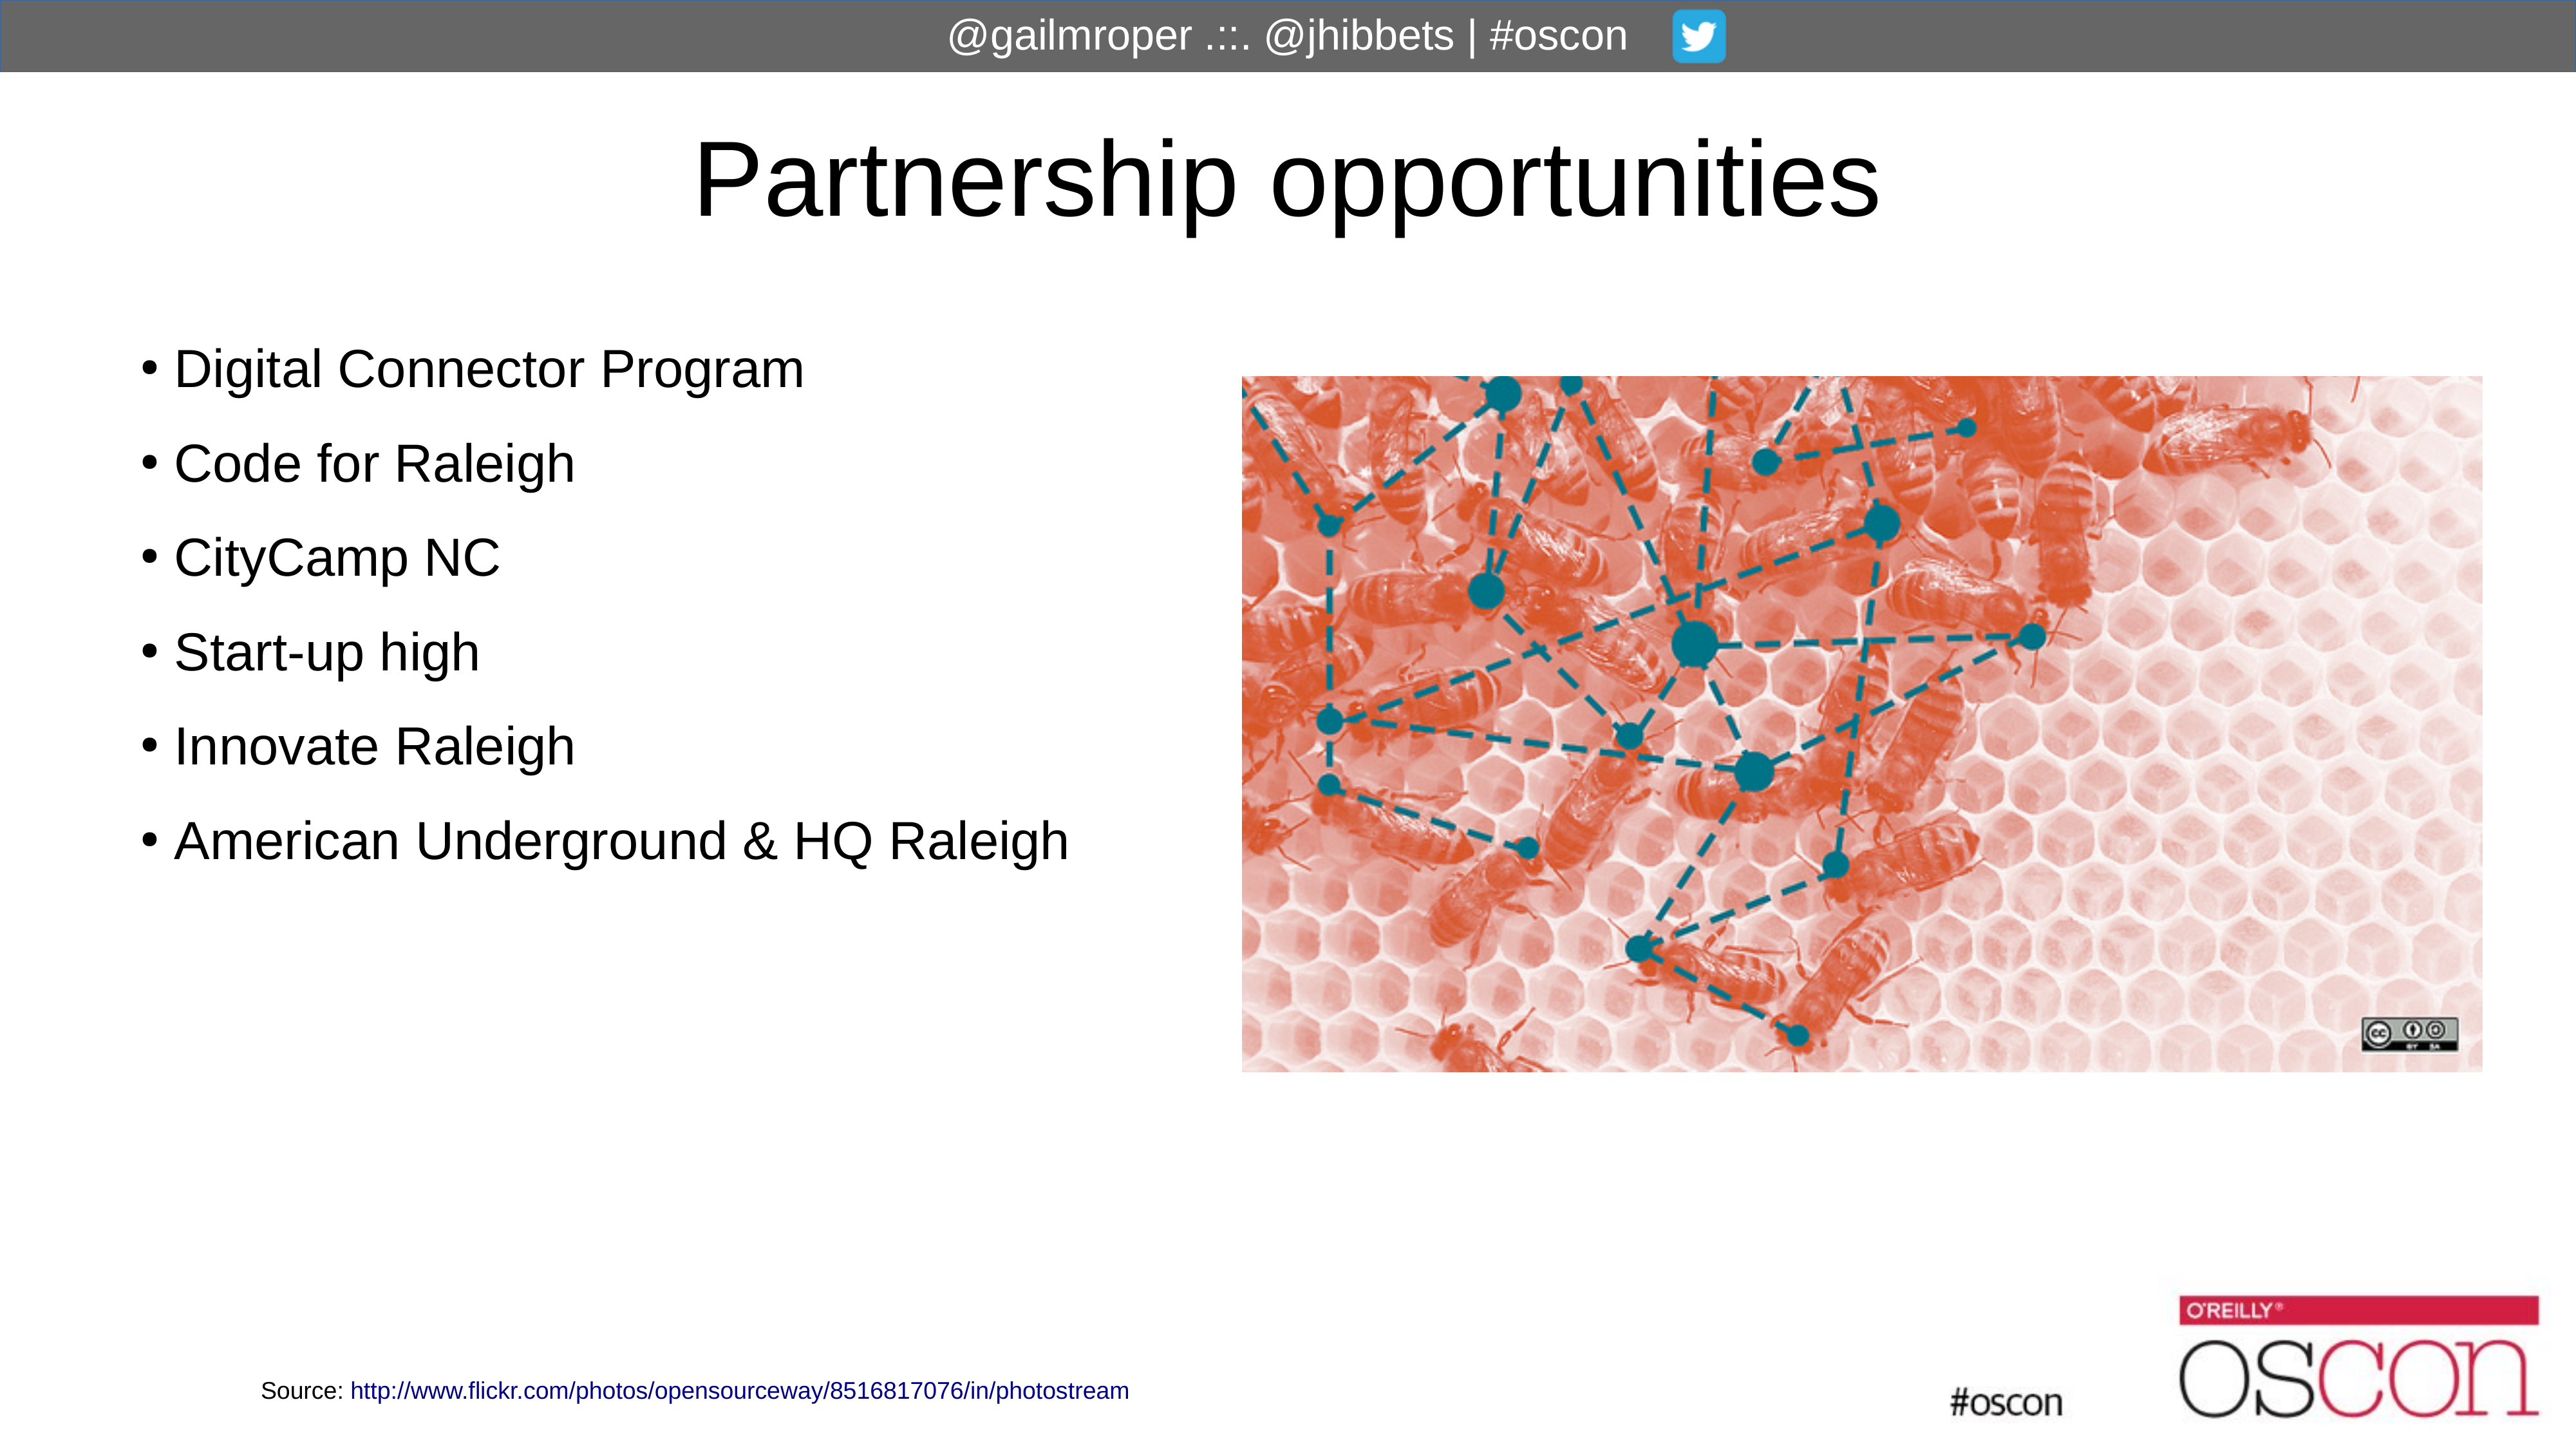

# Partnership opportunities
Digital Connector Program
Code for Raleigh
CityCamp NC
Start-up high
Innovate Raleigh
American Underground & HQ Raleigh
Source: http://www.flickr.com/photos/opensourceway/8516817076/in/photostream